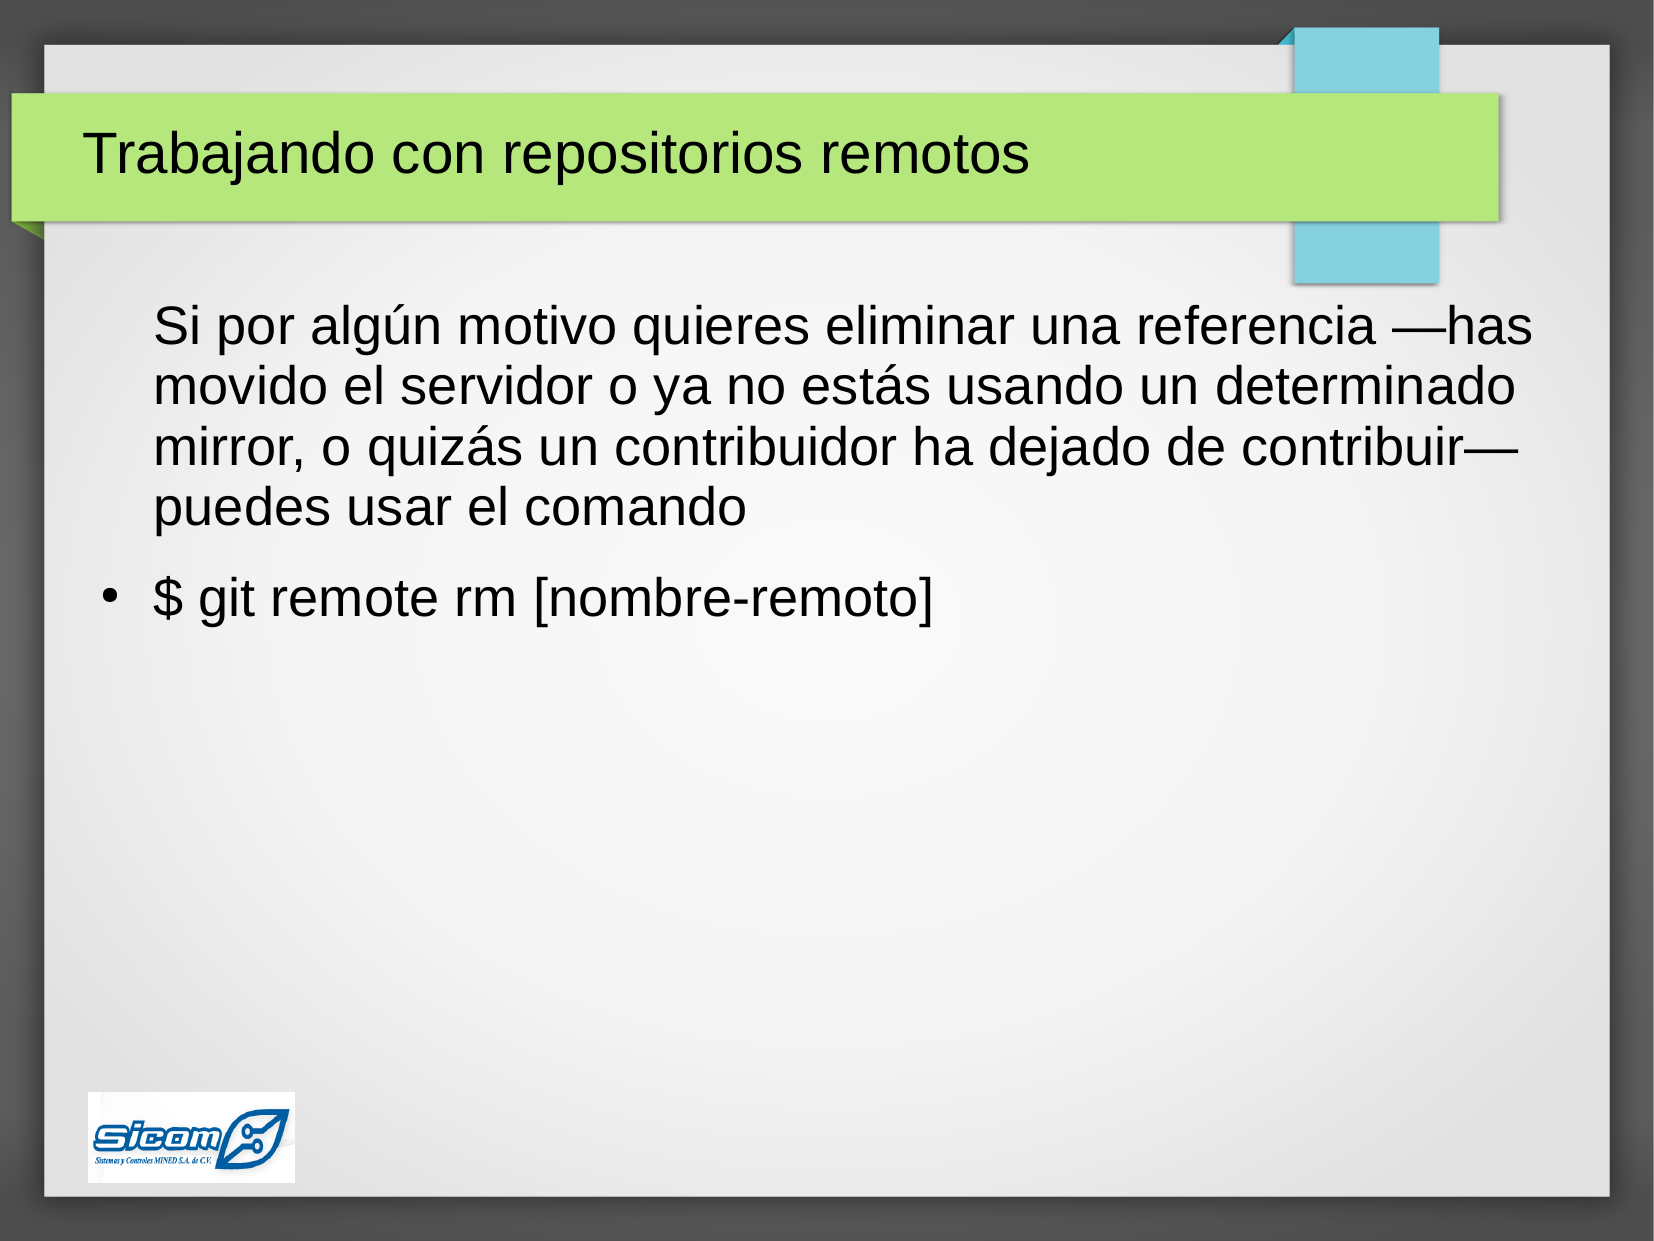

# Trabajando con repositorios remotos
Si por algún motivo quieres eliminar una referencia —has movido el servidor o ya no estás usando un determinado mirror, o quizás un contribuidor ha dejado de contribuir— puedes usar el comando
$ git remote rm [nombre-remoto]